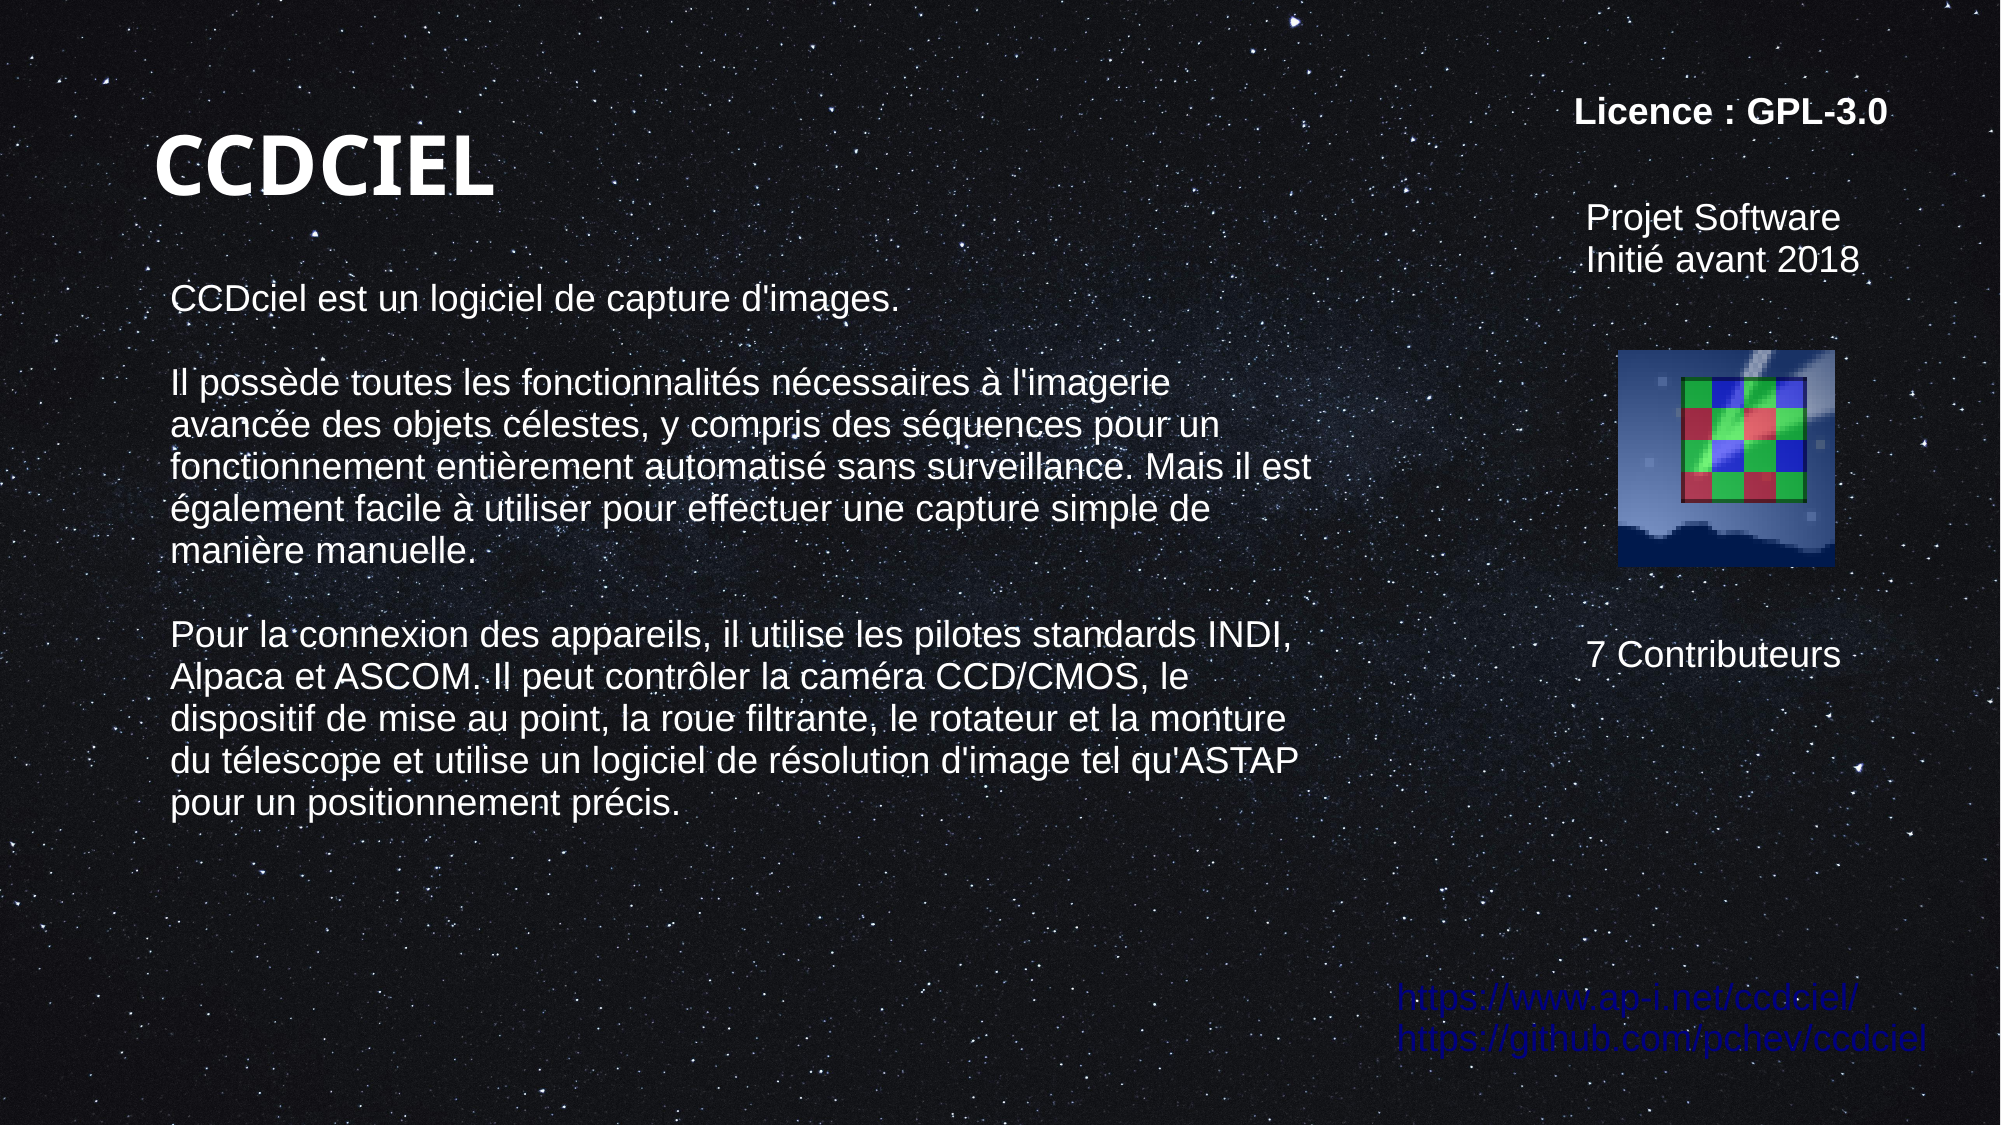

# CCDCIEL
Licence : GPL-3.0
Projet Software
Initié avant 2018
CCDciel est un logiciel de capture d'images.
Il possède toutes les fonctionnalités nécessaires à l'imagerie avancée des objets célestes, y compris des séquences pour un fonctionnement entièrement automatisé sans surveillance. Mais il est également facile à utiliser pour effectuer une capture simple de manière manuelle.
Pour la connexion des appareils, il utilise les pilotes standards INDI, Alpaca et ASCOM. Il peut contrôler la caméra CCD/CMOS, le dispositif de mise au point, la roue filtrante, le rotateur et la monture du télescope et utilise un logiciel de résolution d'image tel qu'ASTAP pour un positionnement précis.
7 Contributeurs
https://www.ap-i.net/ccdciel/
https://github.com/pchev/ccdciel